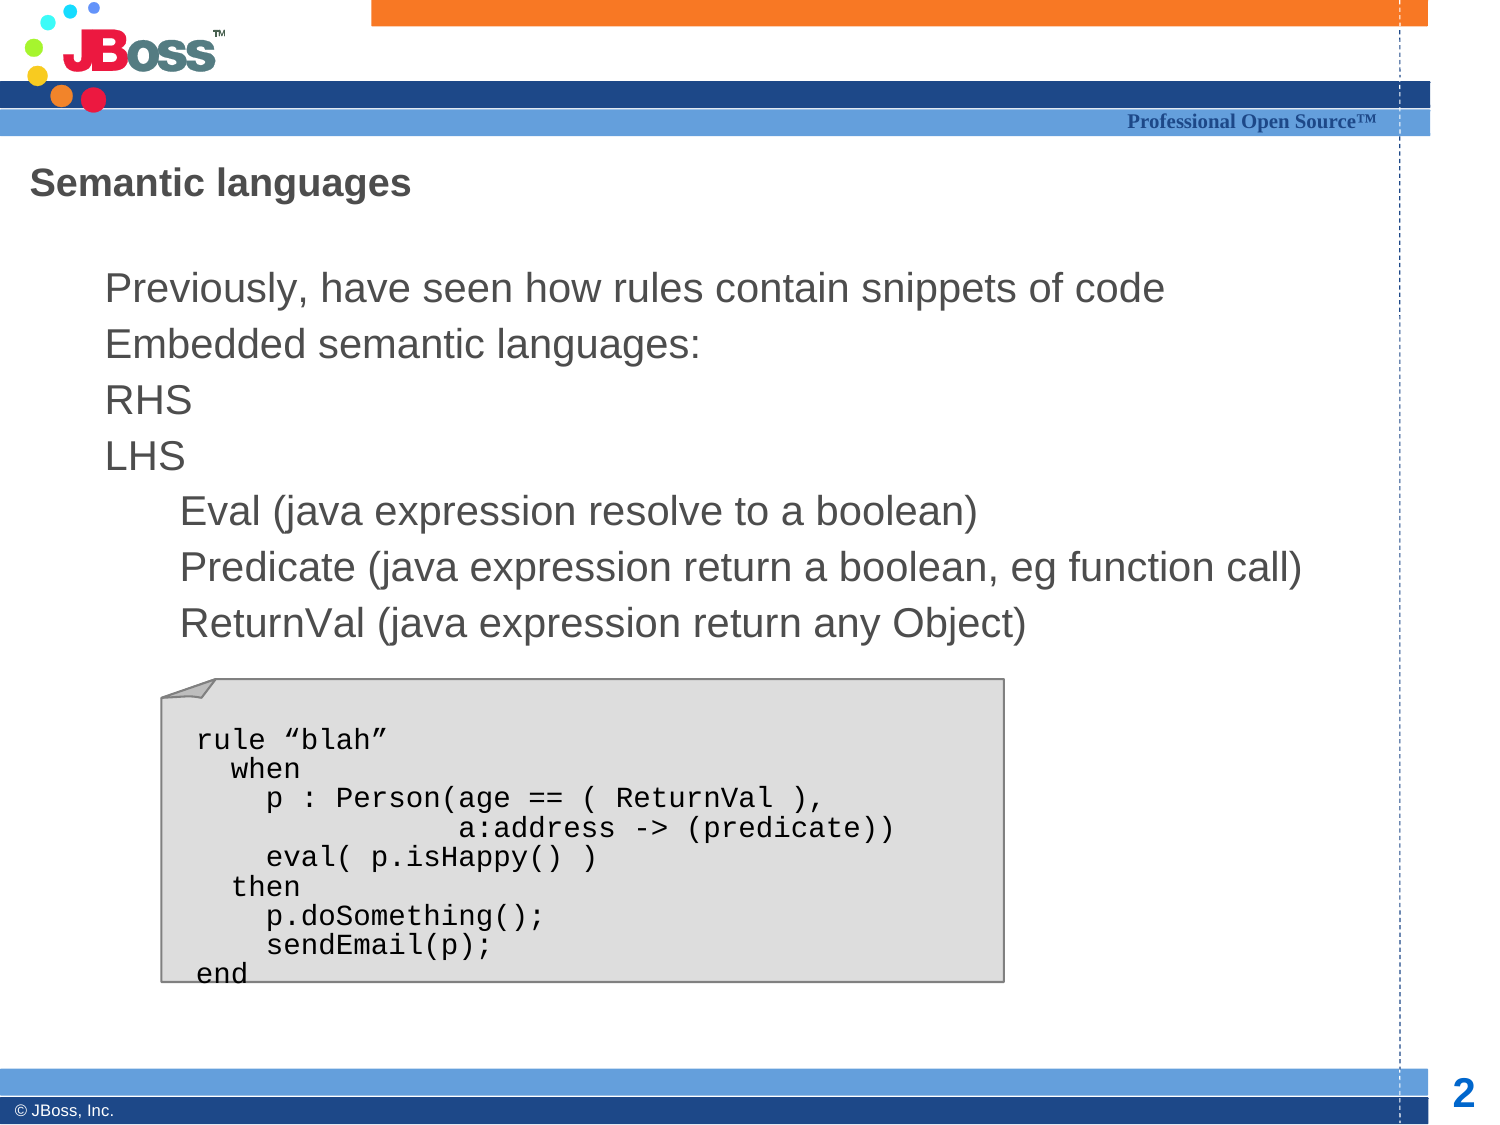

Previously, have seen how rules contain snippets of code
Embedded semantic languages:
RHS
LHS
Eval (java expression resolve to a boolean)
Predicate (java expression return a boolean, eg function call)
ReturnVal (java expression return any Object)
# Semantic languages
rule “blah”
 when
 p : Person(age == ( ReturnVal ),
 a:address -> (predicate))
 eval( p.isHappy() )
 then
 p.doSomething();
 sendEmail(p);
end